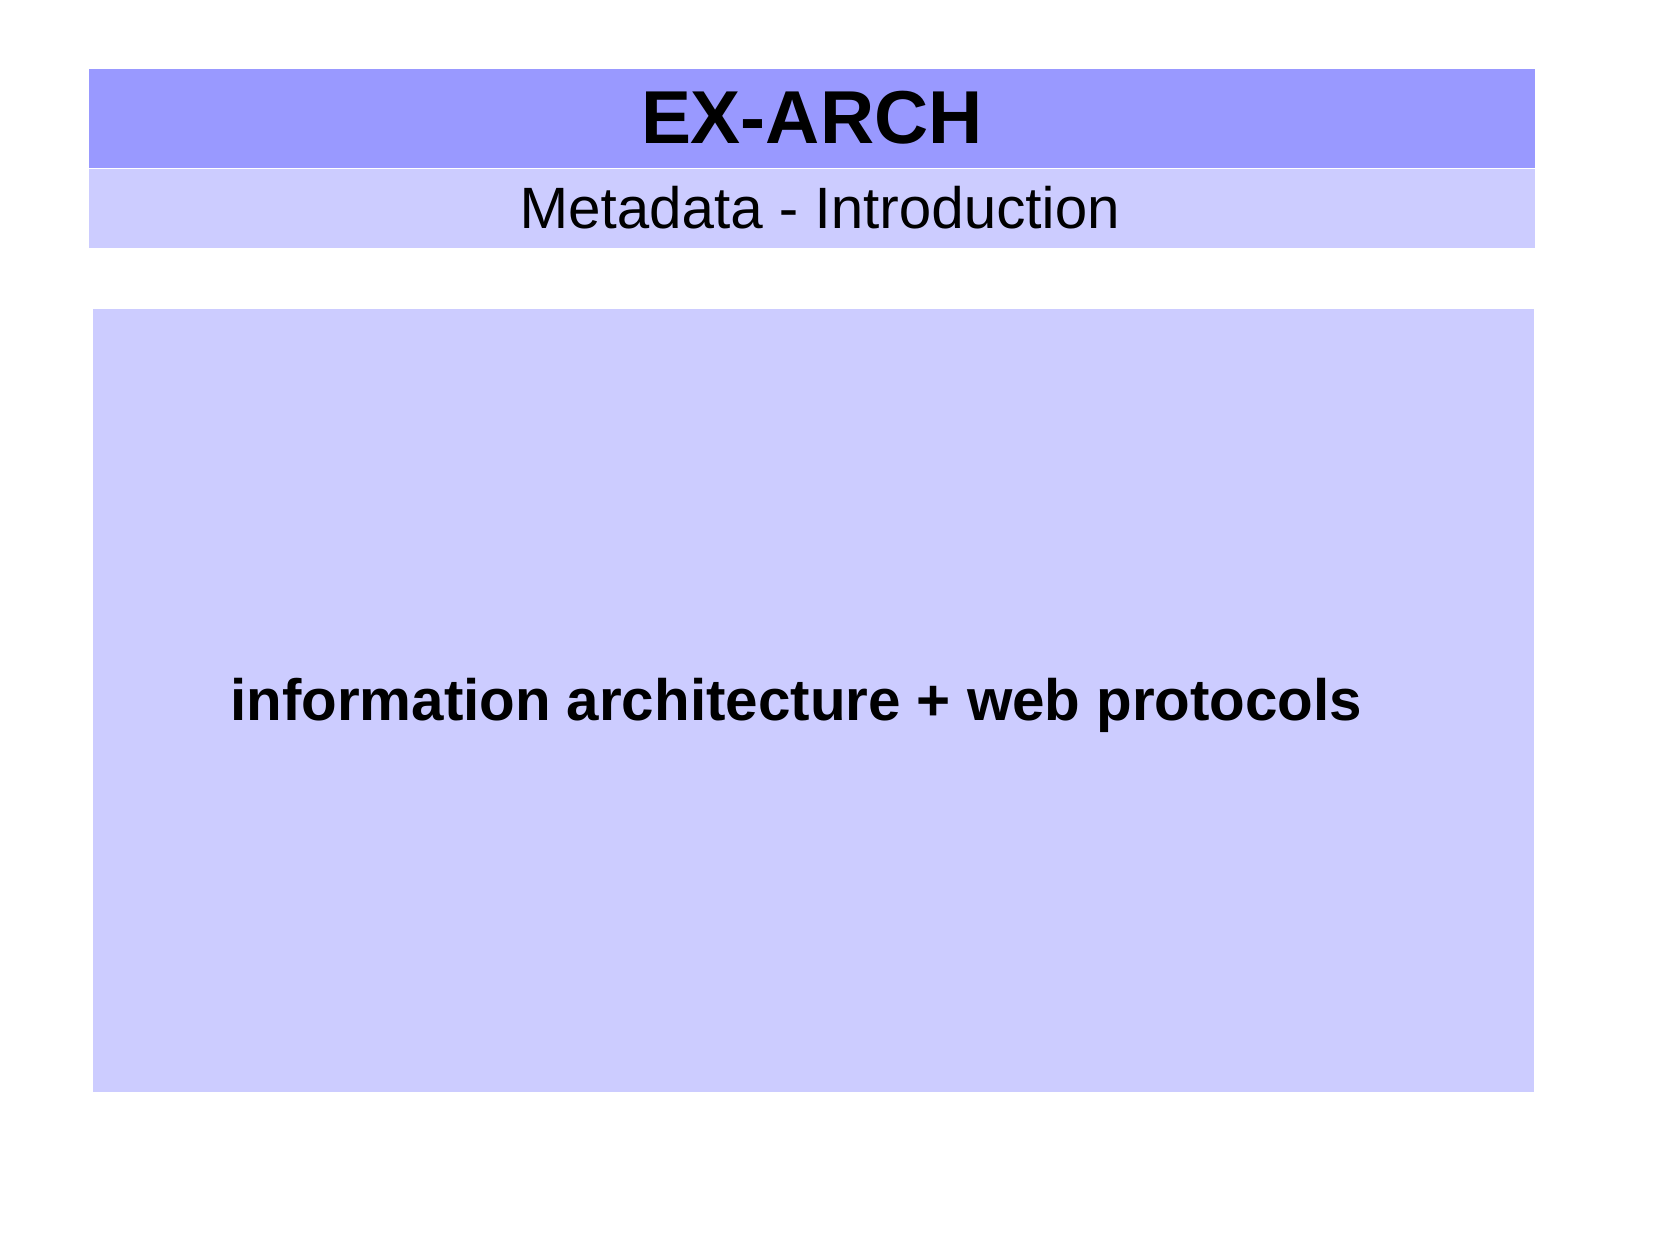

| EX-ARCH |
| --- |
| Metadata - Introduction |
| information architecture + web protocols |
| --- |